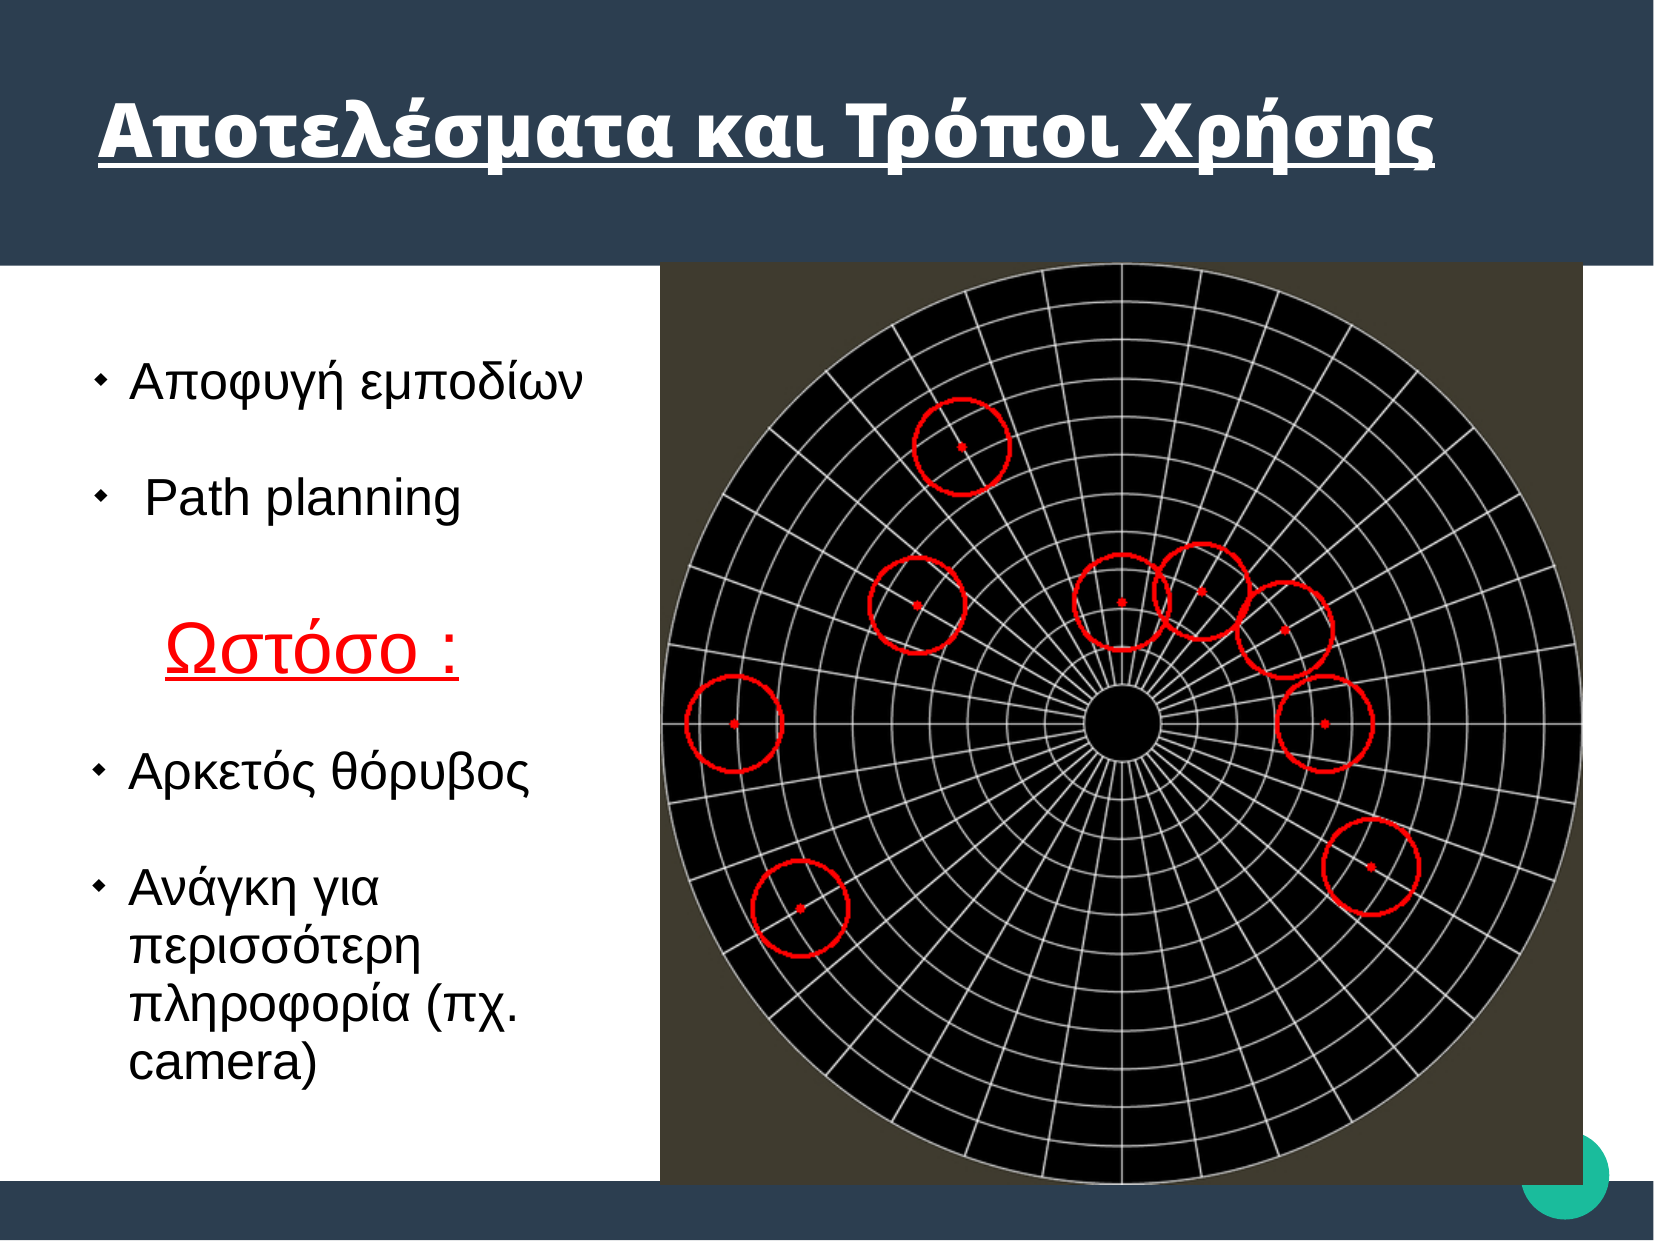

# Αποτελέσματα και Τρόποι Χρήσης
Αποφυγή εμποδίων
 Path planning
Ωστόσο :
Αρκετός θόρυβος
Ανάγκη για περισσότερη πληροφορία (πχ. camera)